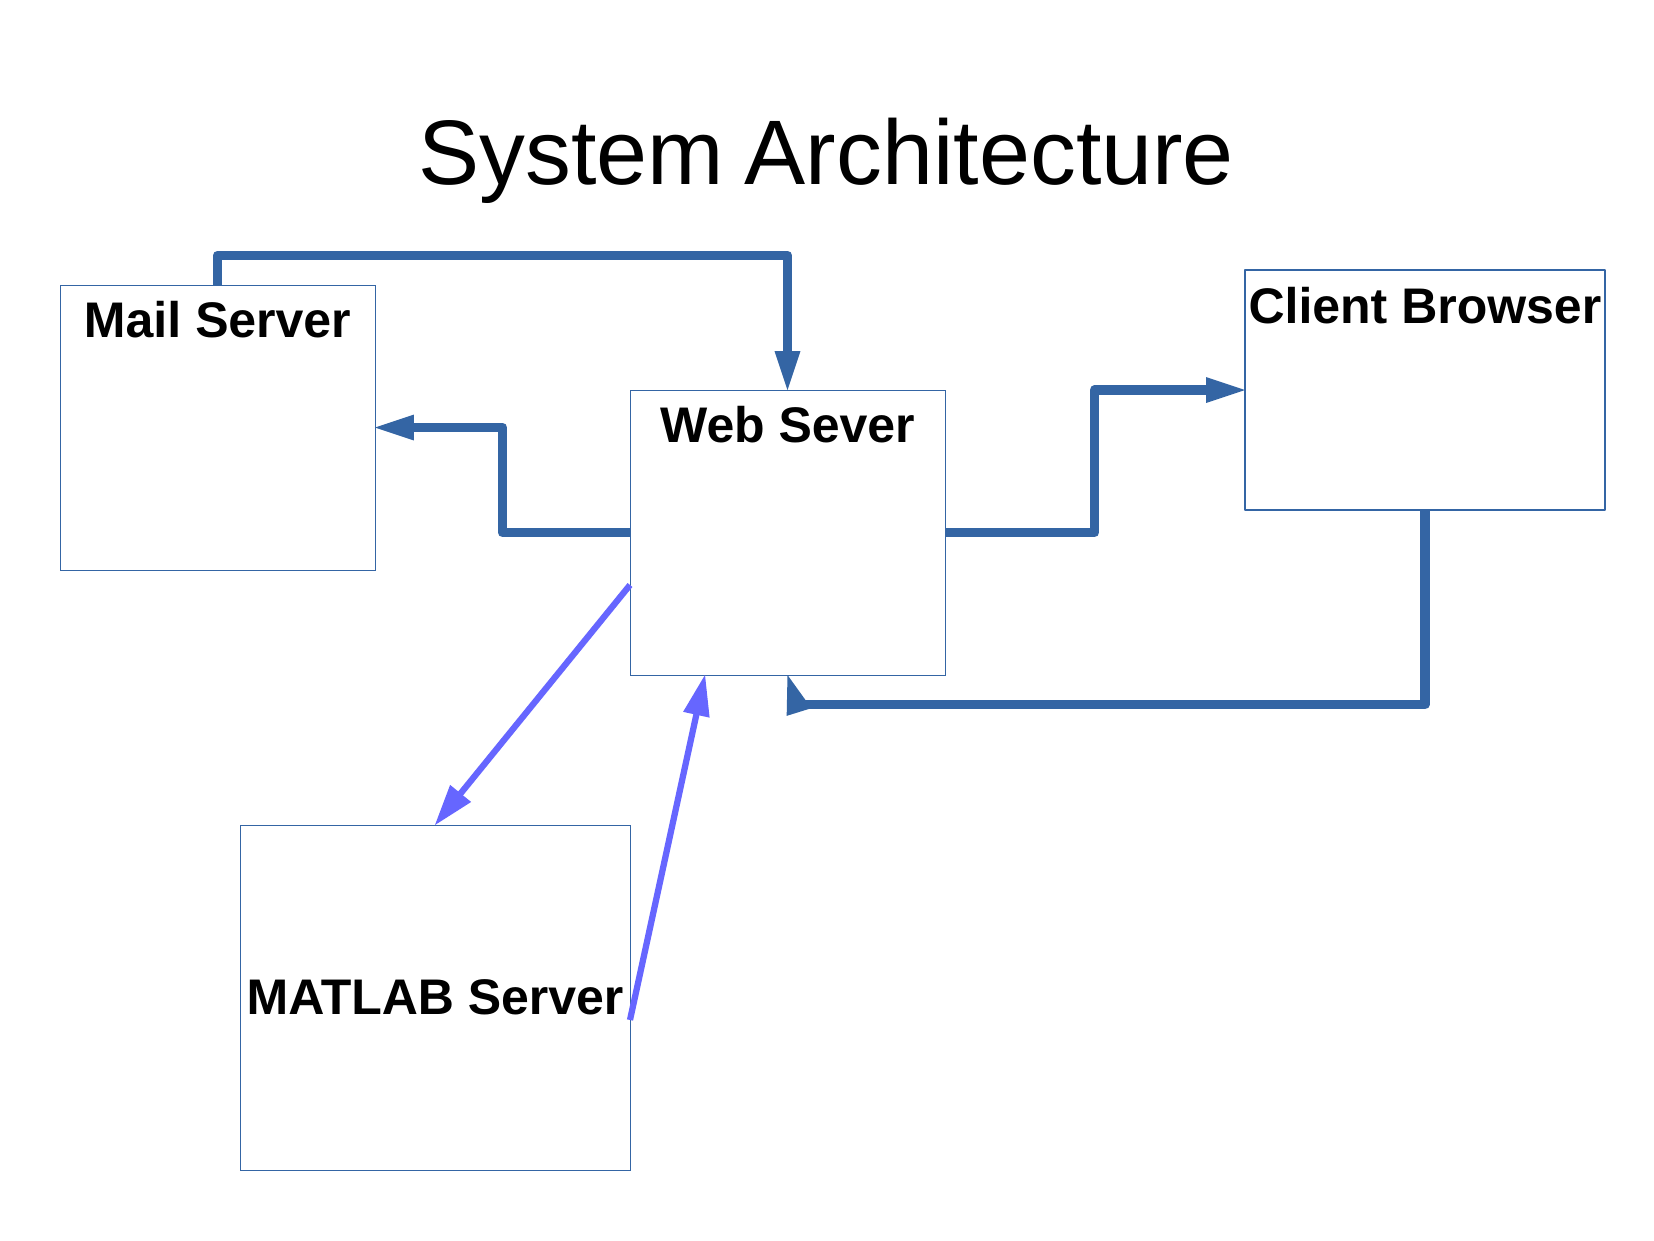

# System Architecture
Client Browser
Mail Server
Web Sever
MATLAB Server